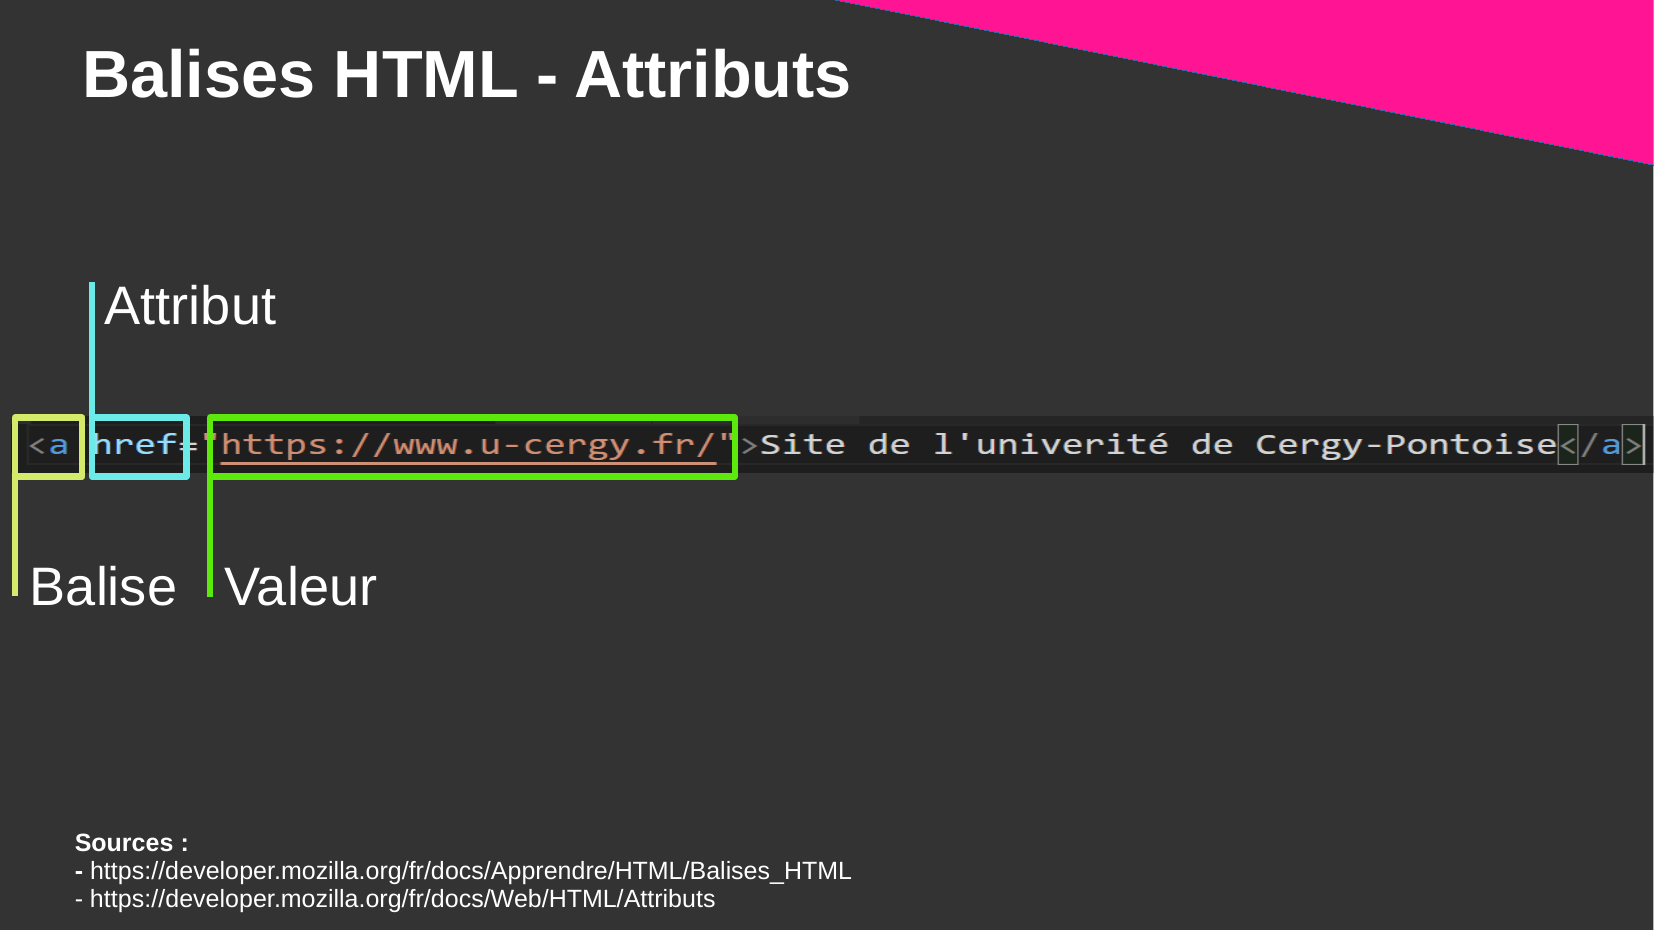

# Balises HTML - Attributs
Attribut
Balise
Valeur
Sources :
- https://developer.mozilla.org/fr/docs/Apprendre/HTML/Balises_HTML
- https://developer.mozilla.org/fr/docs/Web/HTML/Attributs